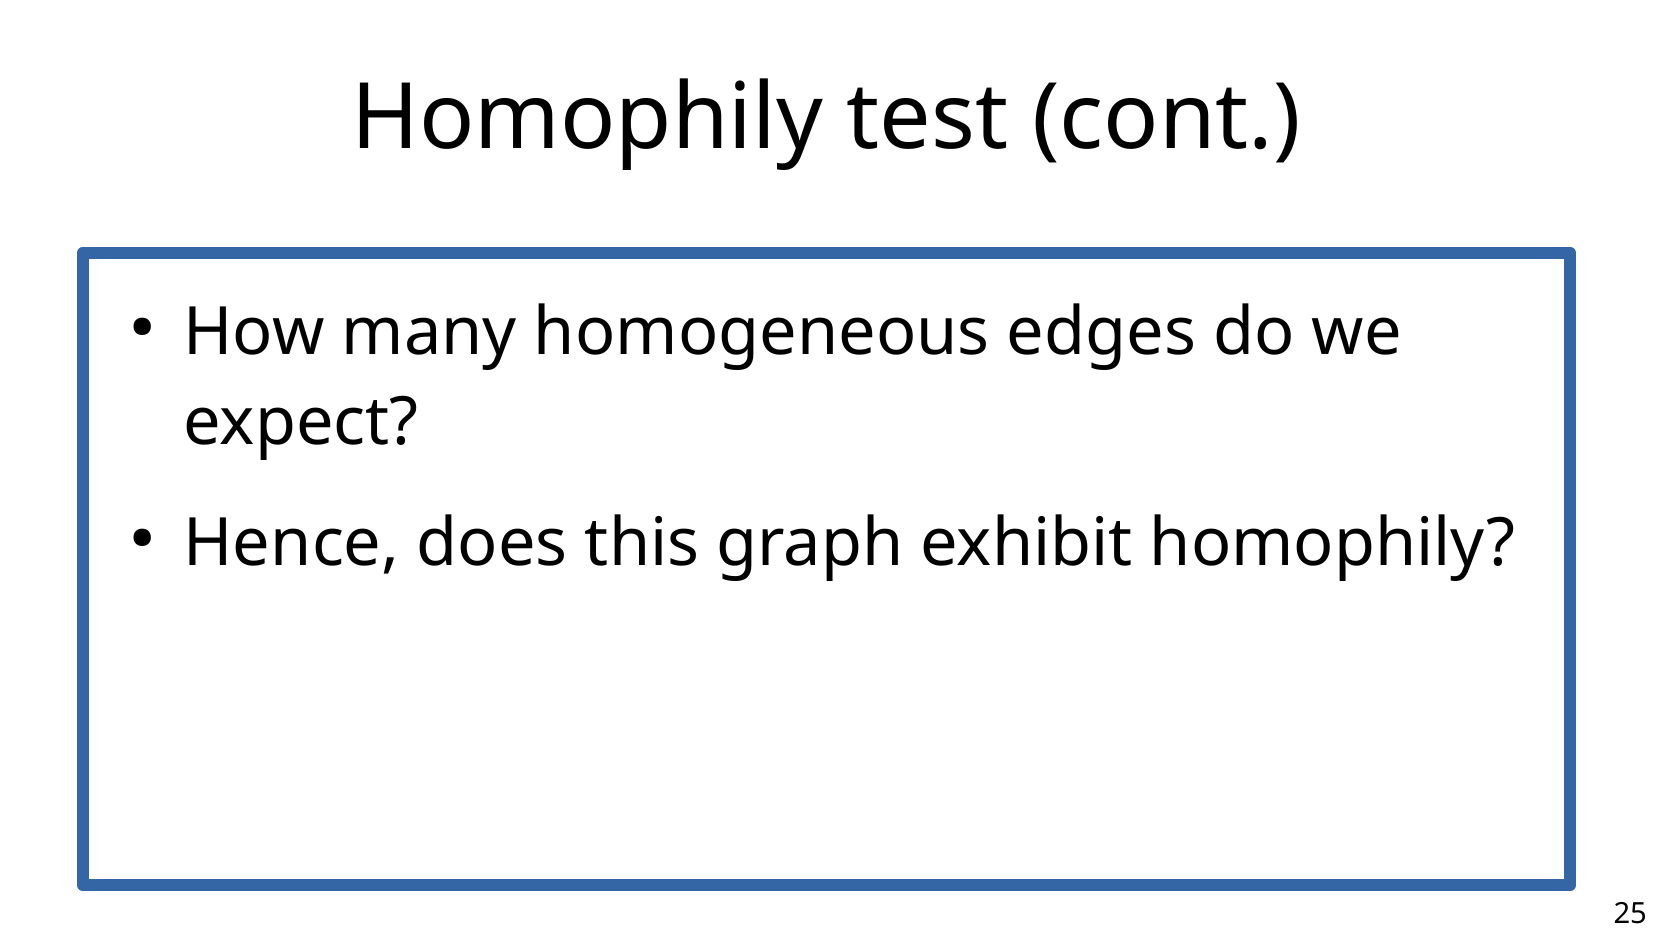

# Homophily test (cont.)
How many homogeneous edges do we expect?
Hence, does this graph exhibit homophily?
25